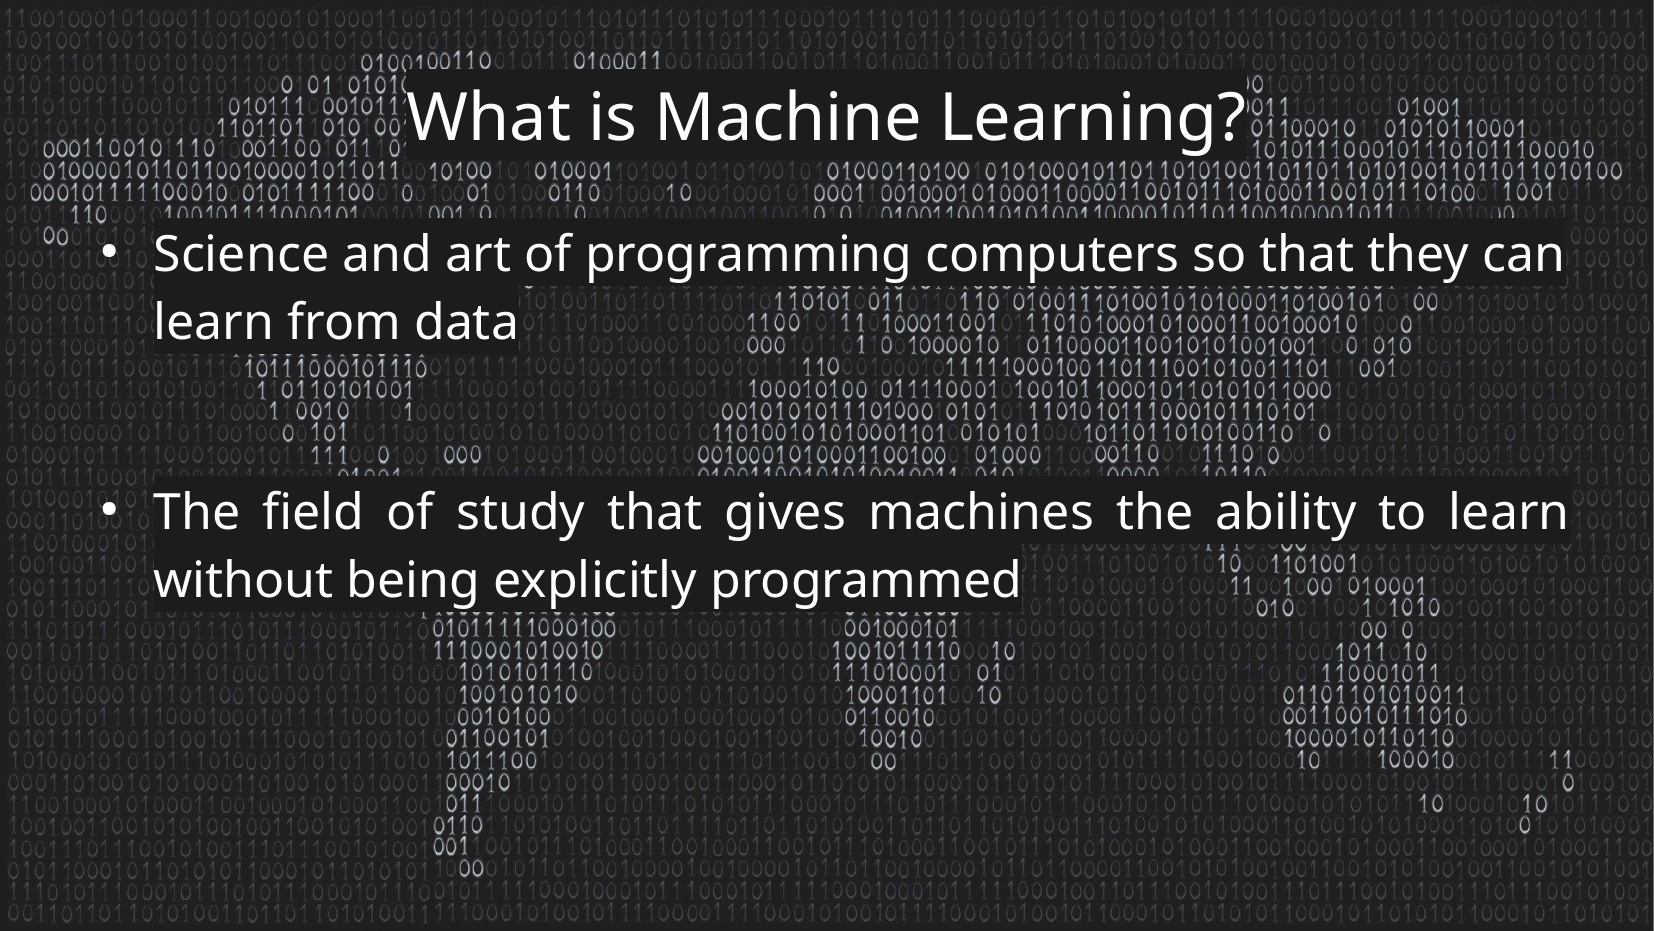

# What is Machine Learning?
Science and art of programming computers so that they can learn from data
The field of study that gives machines the ability to learn without being explicitly programmed